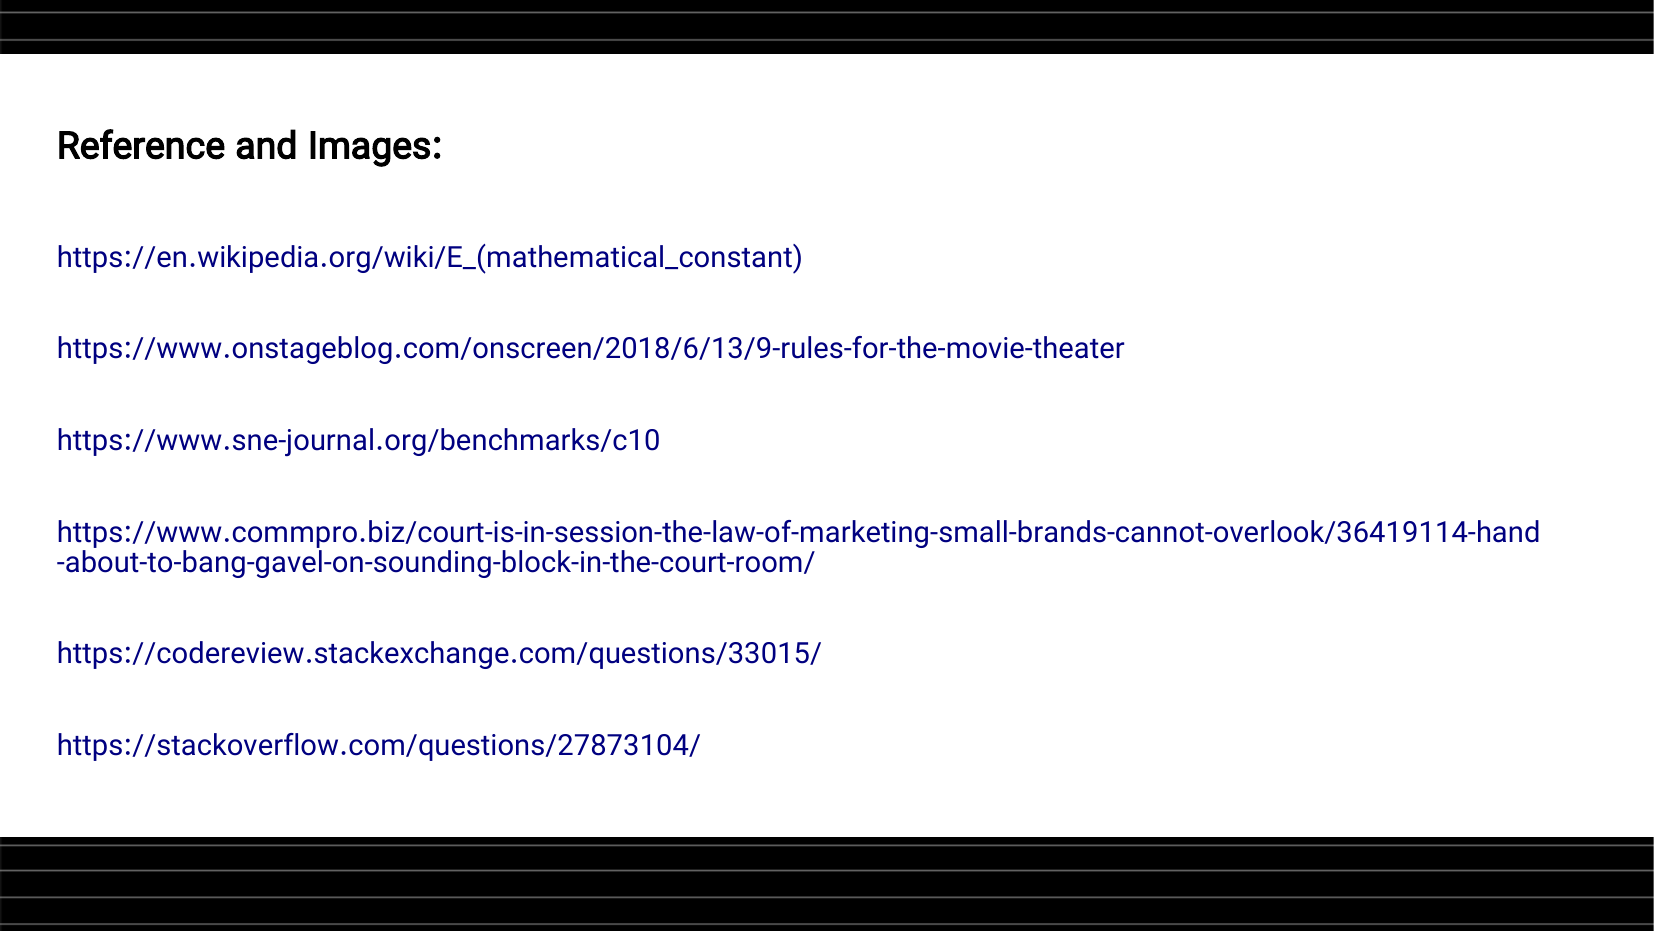

# Reference and Images:
https://en.wikipedia.org/wiki/E_(mathematical_constant)
https://www.onstageblog.com/onscreen/2018/6/13/9-rules-for-the-movie-theater
https://www.sne-journal.org/benchmarks/c10
https://www.commpro.biz/court-is-in-session-the-law-of-marketing-small-brands-cannot-overlook/36419114-hand-about-to-bang-gavel-on-sounding-block-in-the-court-room/
https://codereview.stackexchange.com/questions/33015/
https://stackoverflow.com/questions/27873104/